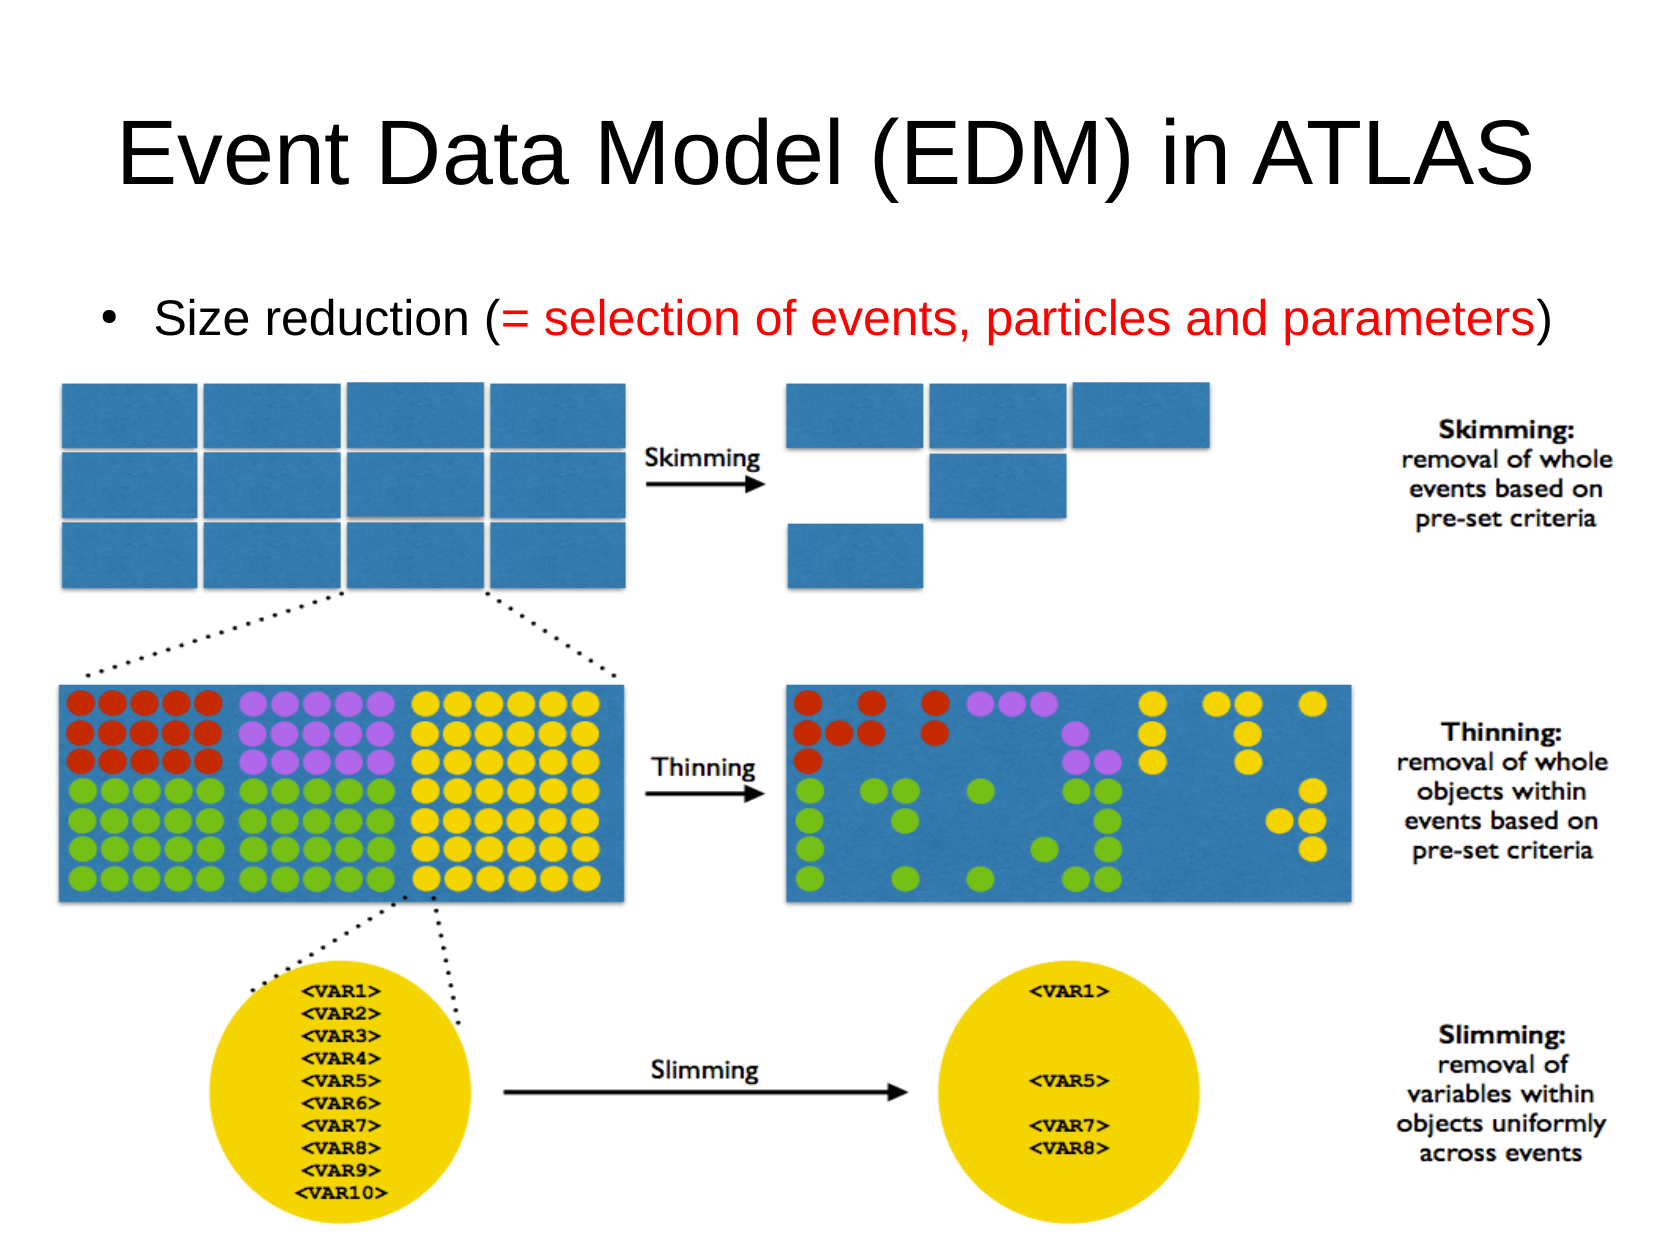

# Event Data Model (EDM) in ATLAS
Size reduction (= selection of events, particles and parameters)
Practical Parallel Computing - Sose18
28